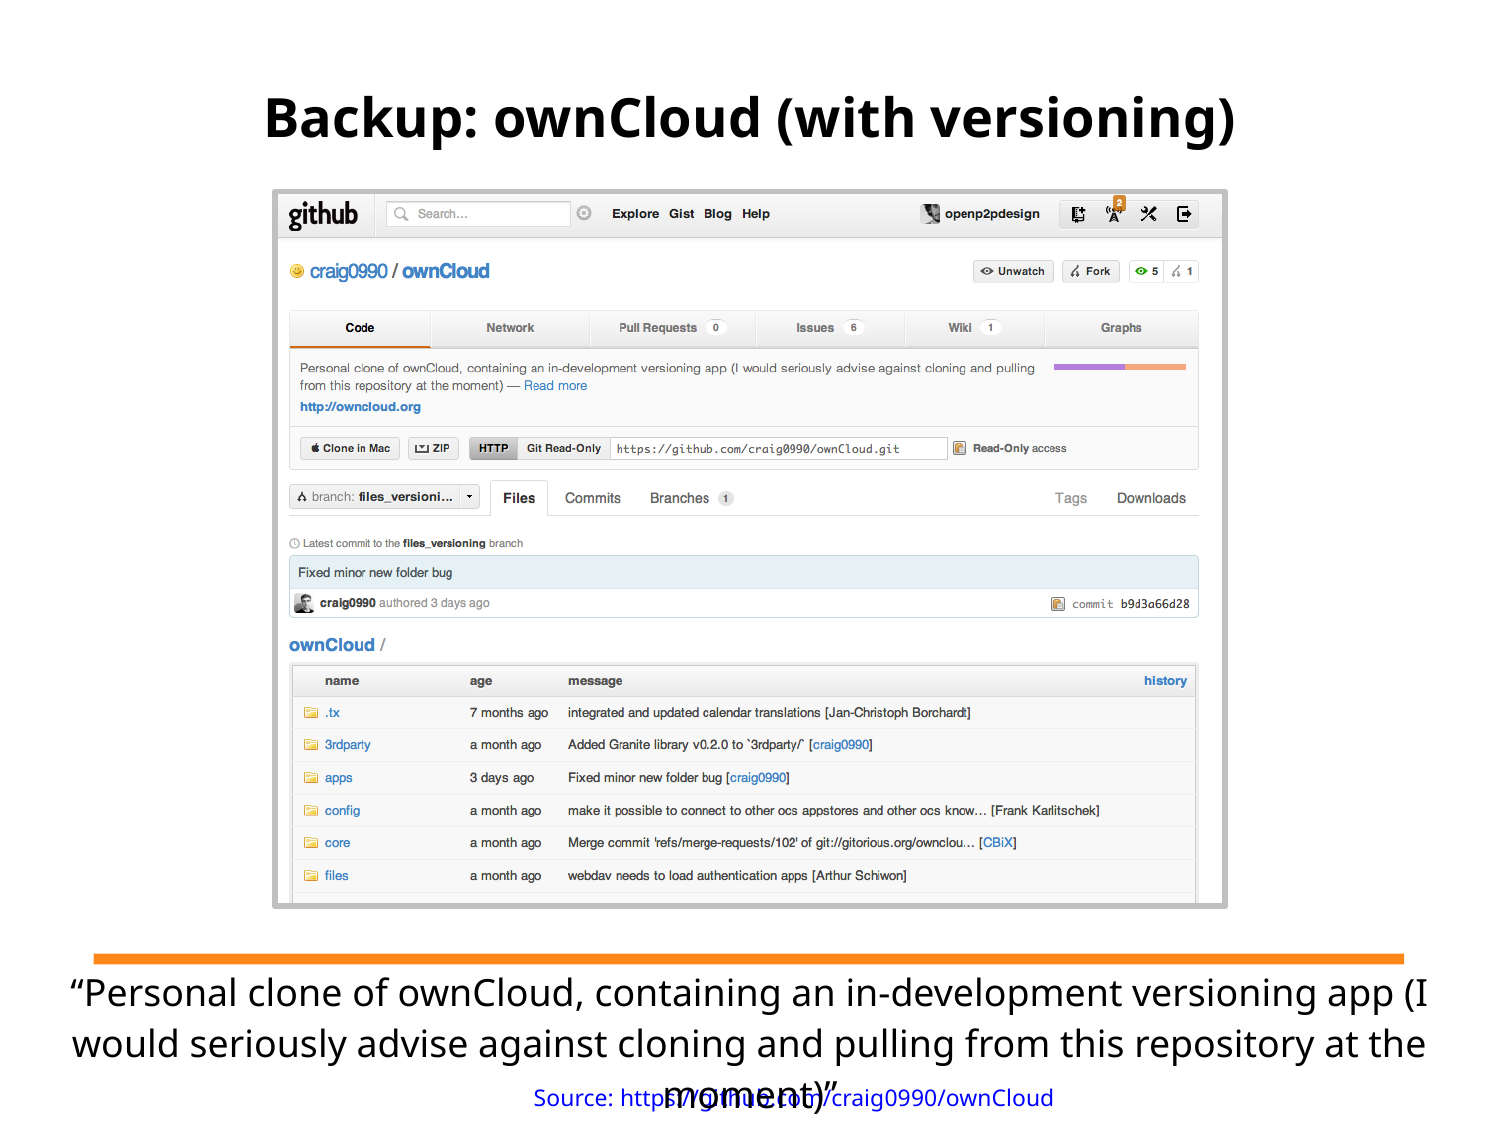

# Backup: ownCloud (with versioning)
“Personal clone of ownCloud, containing an in-development versioning app (I would seriously advise against cloning and pulling from this repository at the moment)”
Source: https://github.com/craig0990/ownCloud